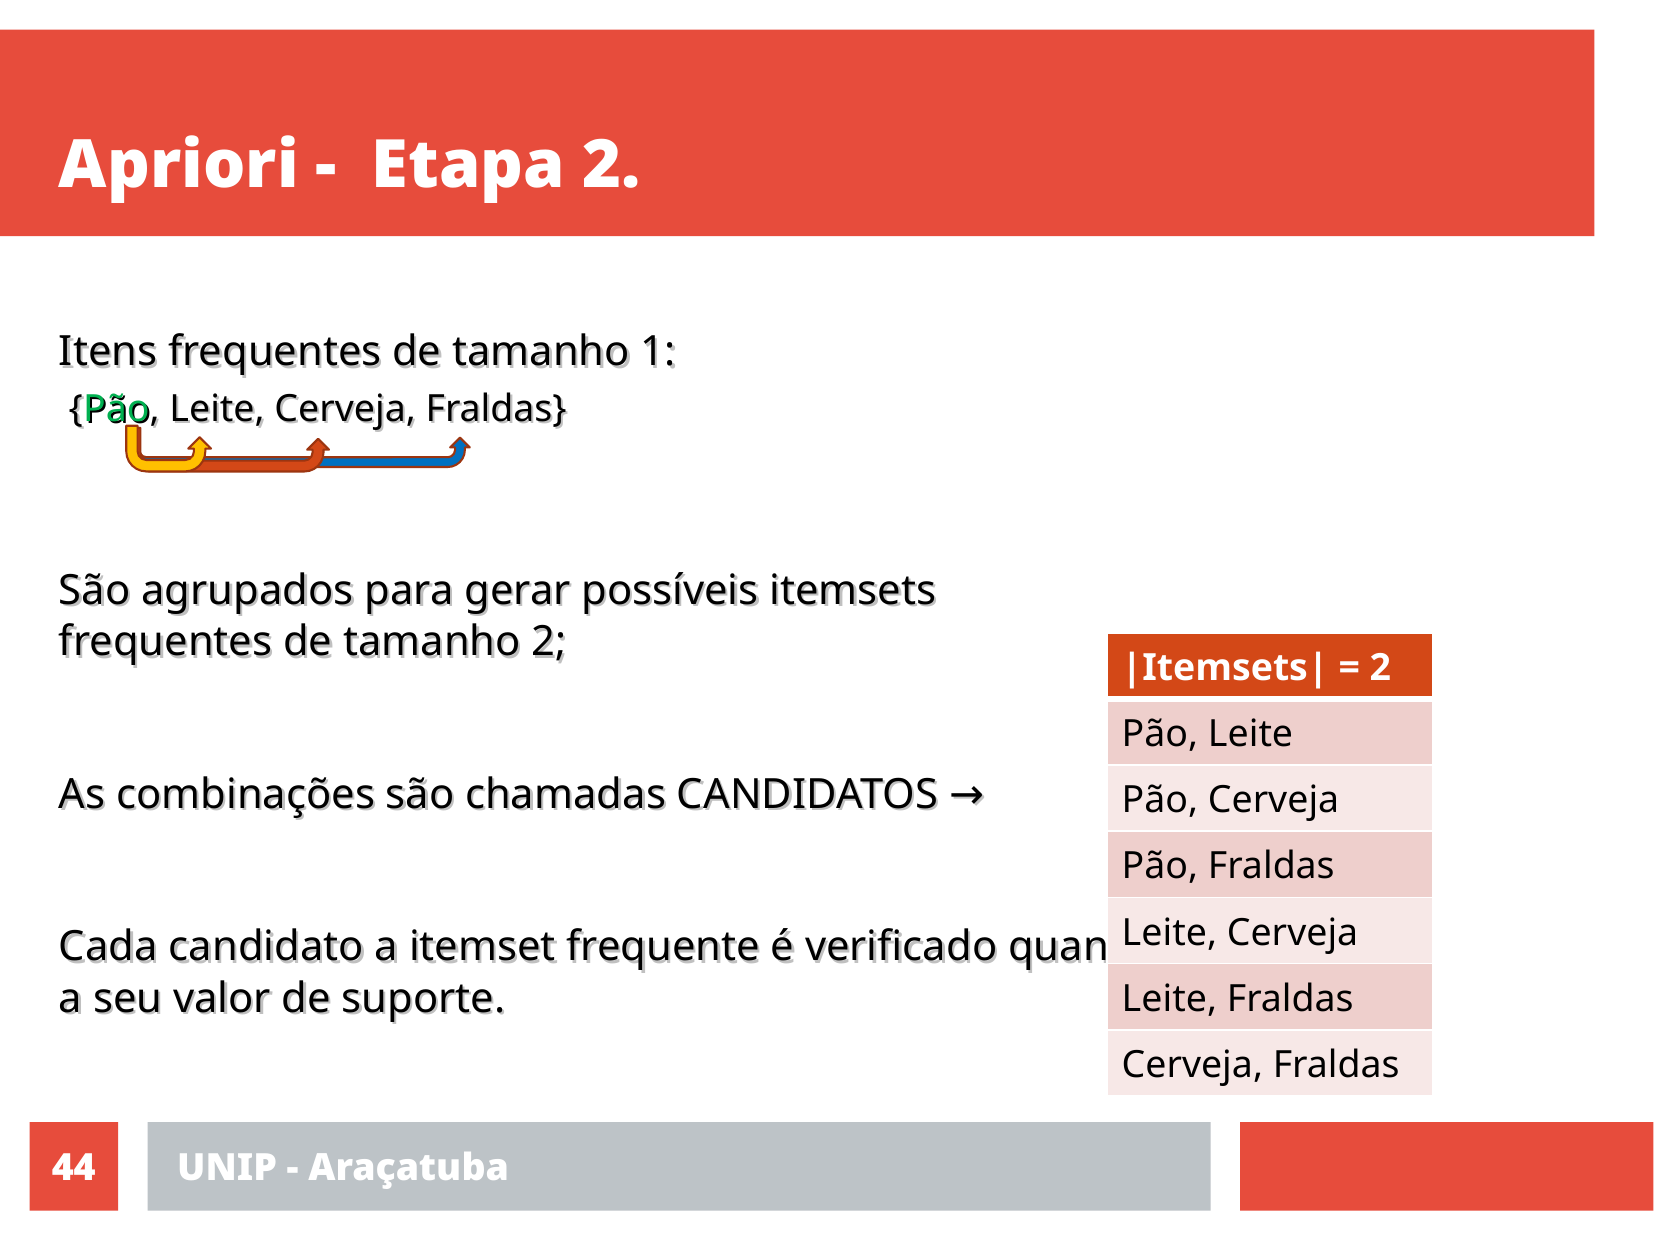

# Apriori - Etapa 2.
Itens frequentes de tamanho 1:
 {Pão, Leite, Cerveja, Fraldas}
São agrupados para gerar possíveis itemsets frequentes de tamanho 2;
As combinações são chamadas CANDIDATOS →
Cada candidato a itemset frequente é verificado quanto a seu valor de suporte.
| |Itemsets| = 2 |
| --- |
| Pão, Leite |
| Pão, Cerveja |
| Pão, Fraldas |
| Leite, Cerveja |
| Leite, Fraldas |
| Cerveja, Fraldas |
44
UNIP - Araçatuba